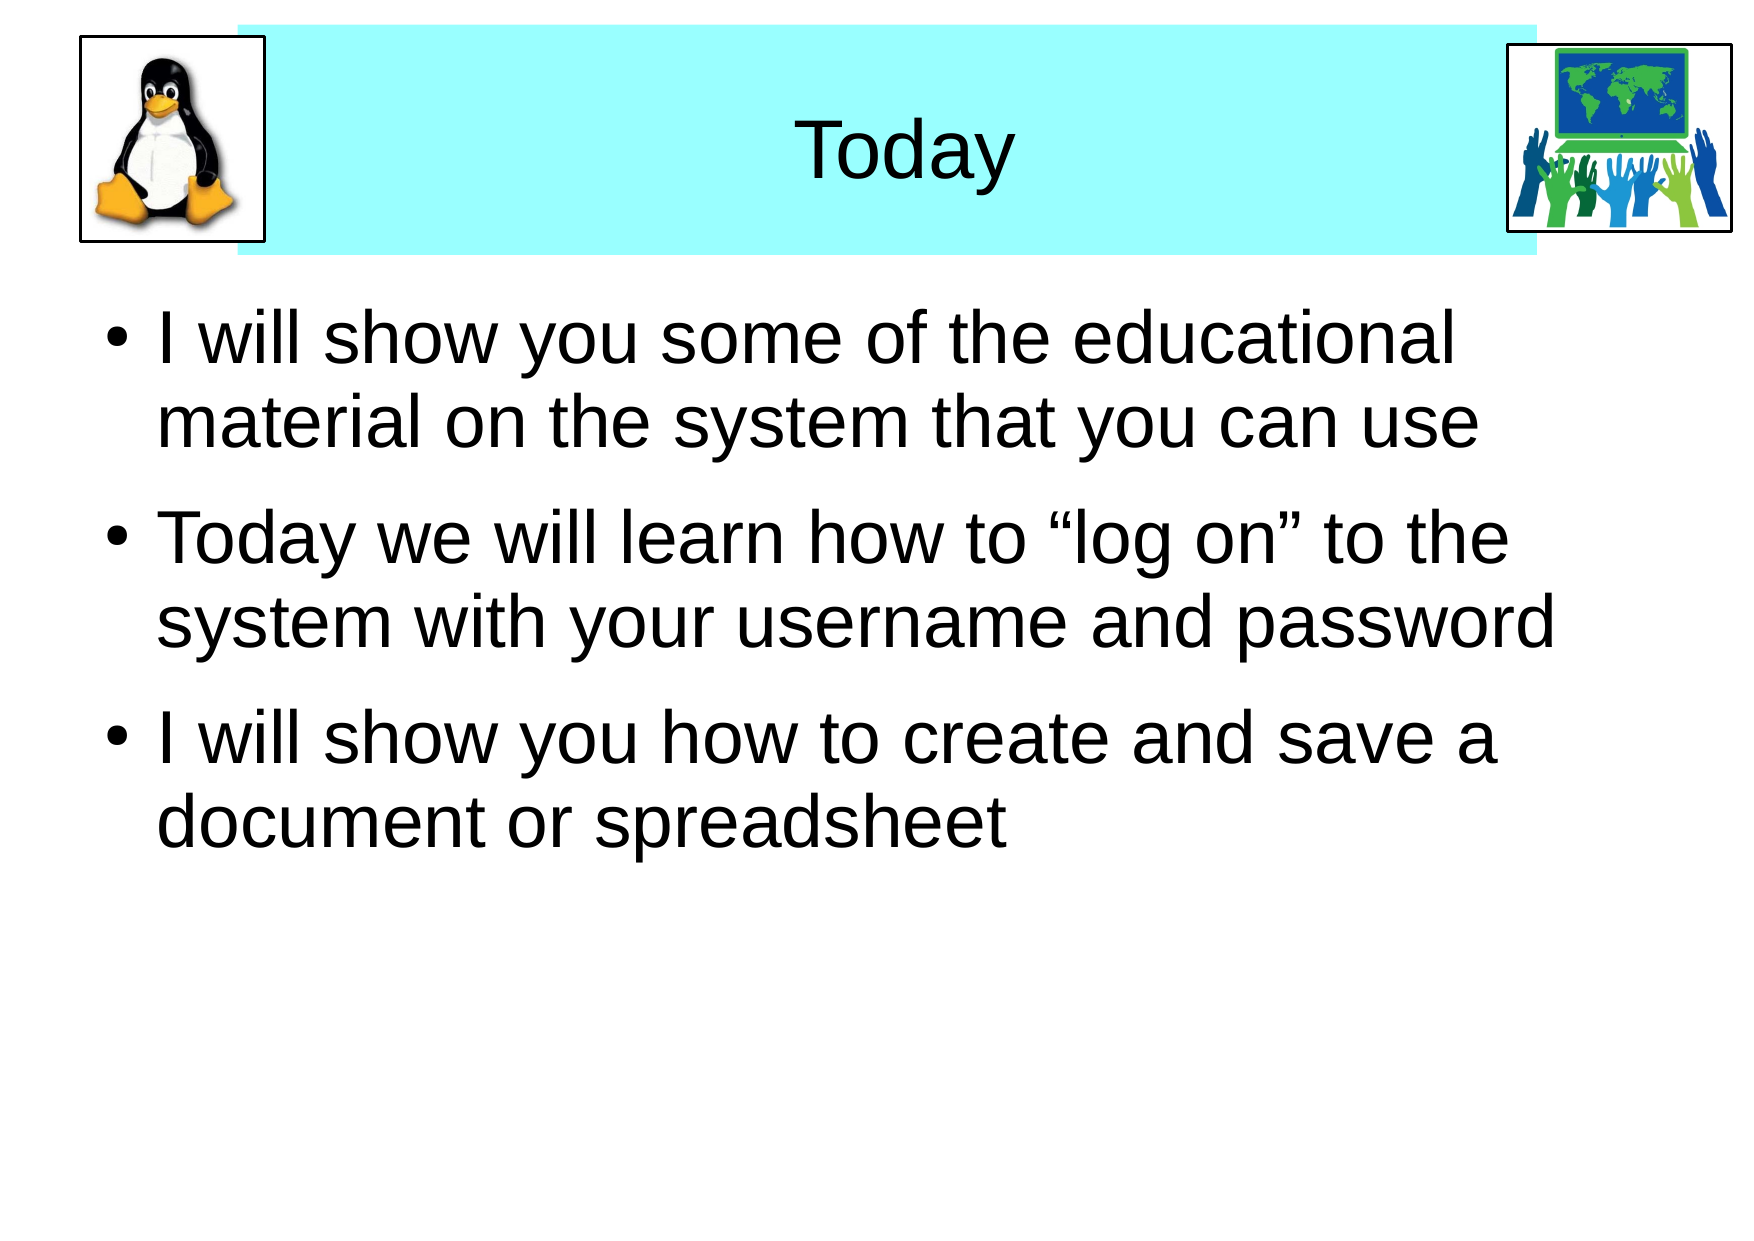

# Today
I will show you some of the educational material on the system that you can use
Today we will learn how to “log on” to the system with your username and password
I will show you how to create and save a document or spreadsheet